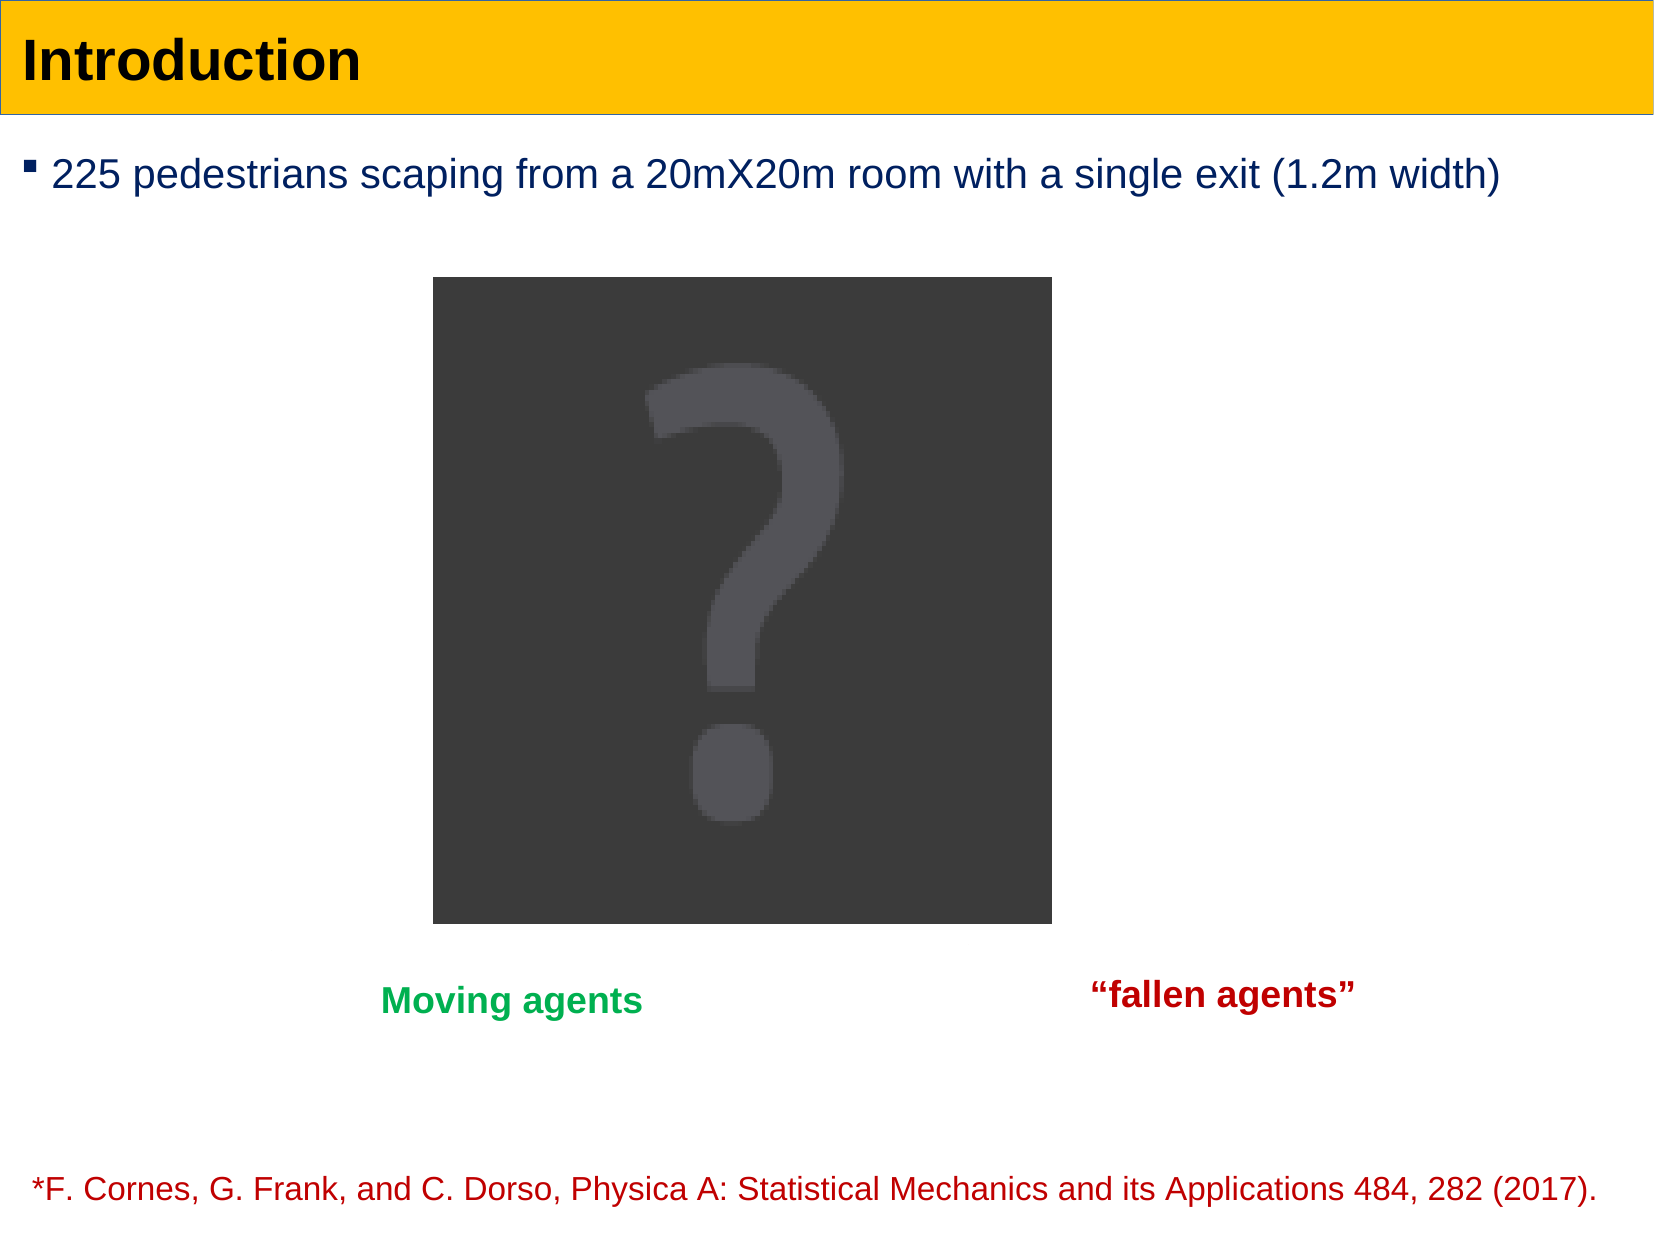

Introduction
 225 pedestrians scaping from a 20mX20m room with a single exit (1.2m width)
“fallen agents”
Moving agents
*F. Cornes, G. Frank, and C. Dorso, Physica A: Statistical Mechanics and its Applications 484, 282 (2017).